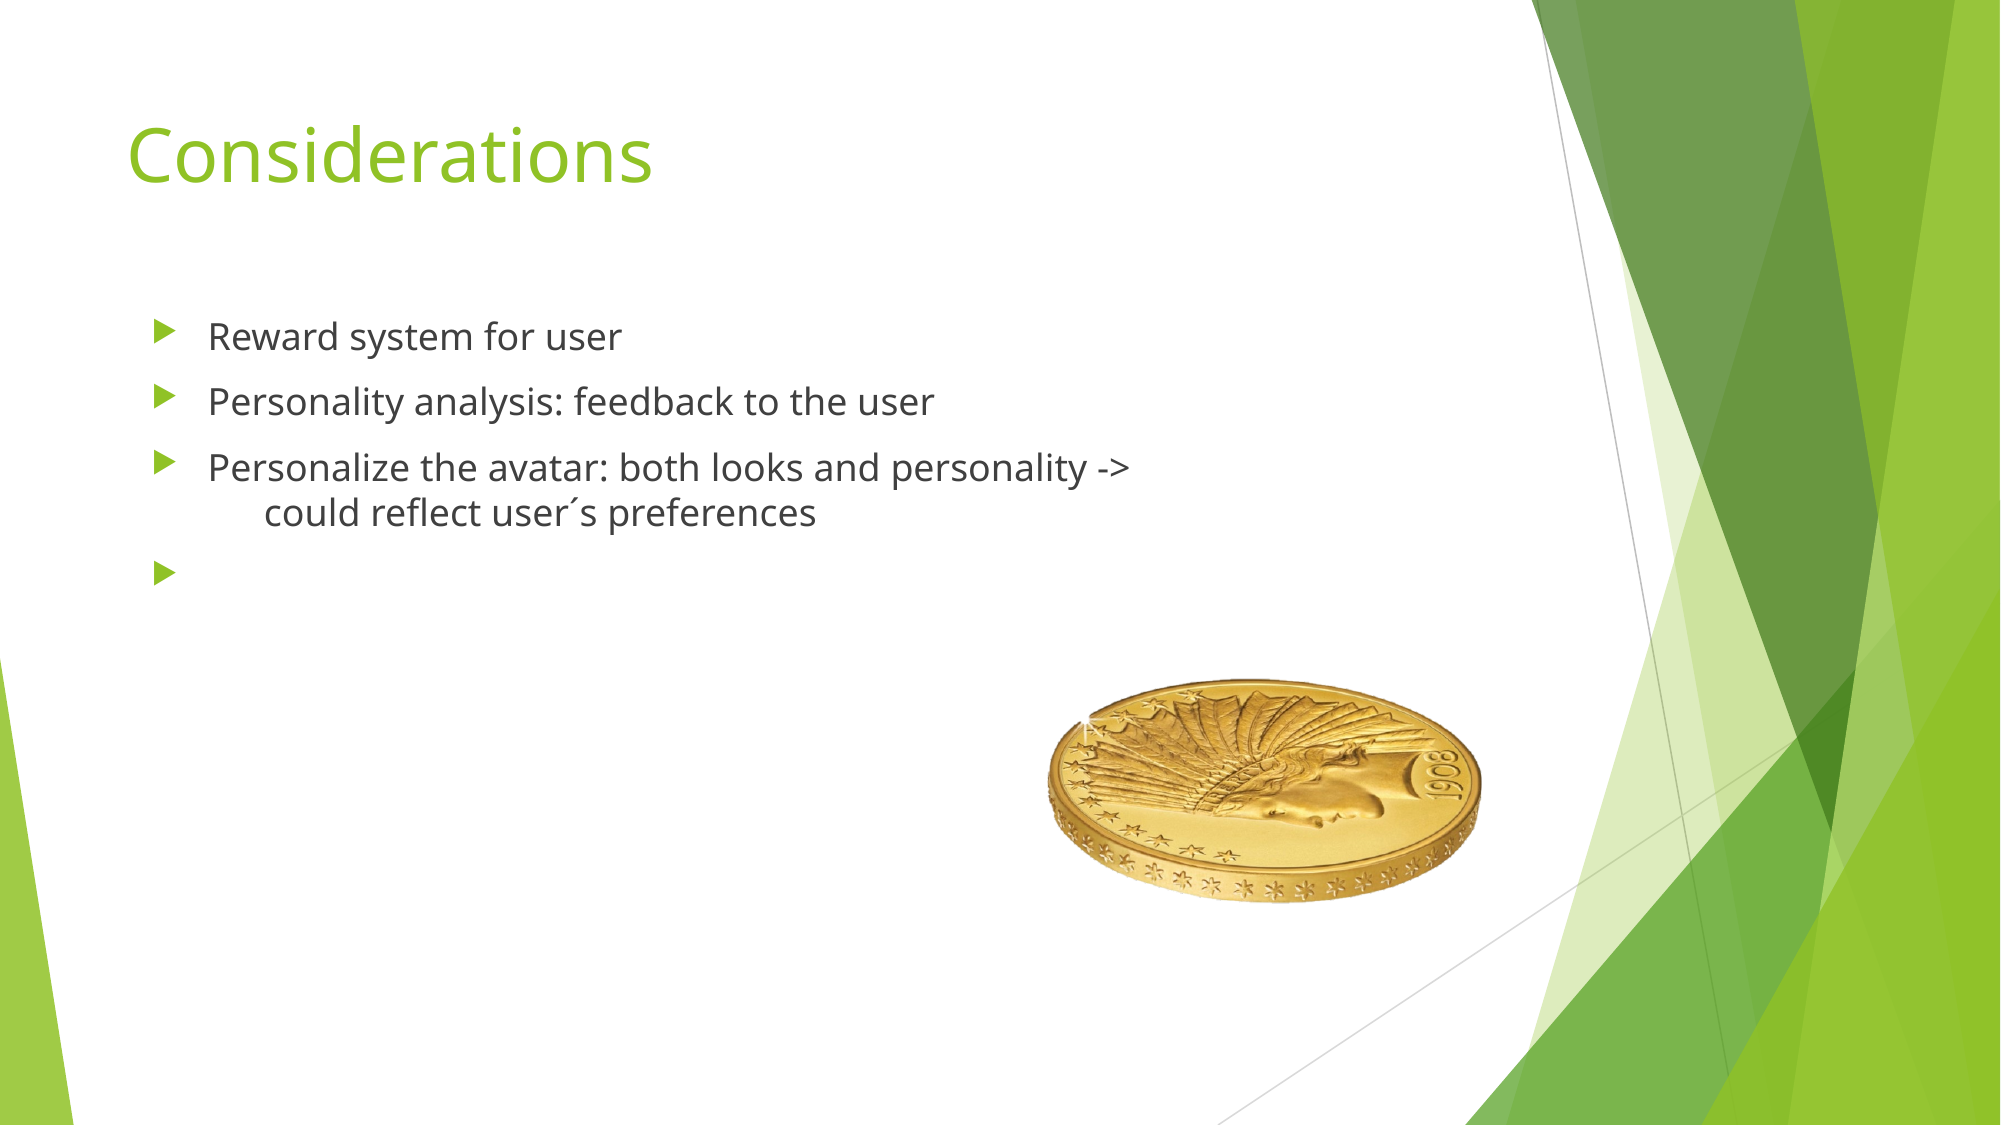

# Considerations
Reward system for user
Personality analysis: feedback to the user
Personalize the avatar: both looks and personality -> could reflect user´s preferences